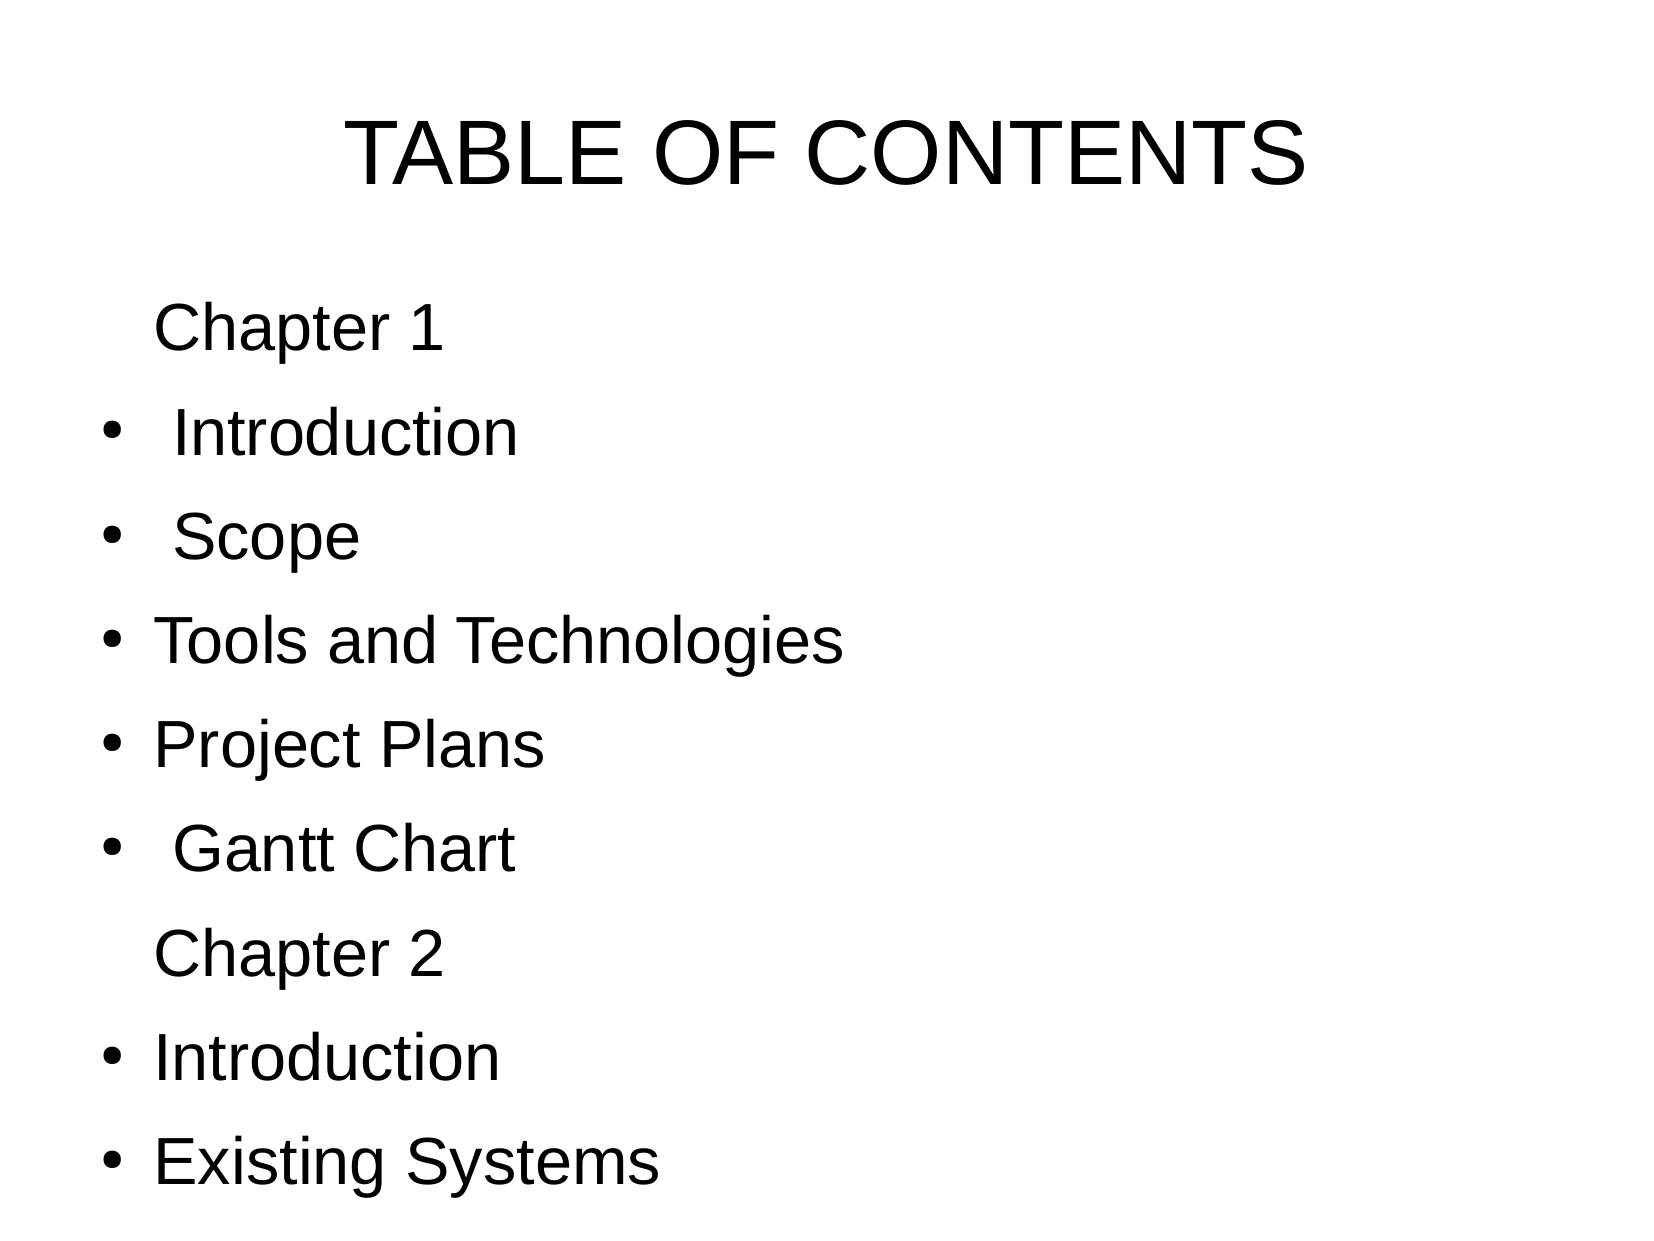

# TABLE OF CONTENTS
Chapter 1
 Introduction
 Scope
Tools and Technologies
Project Plans
 Gantt Chart
Chapter 2
Introduction
Existing Systems